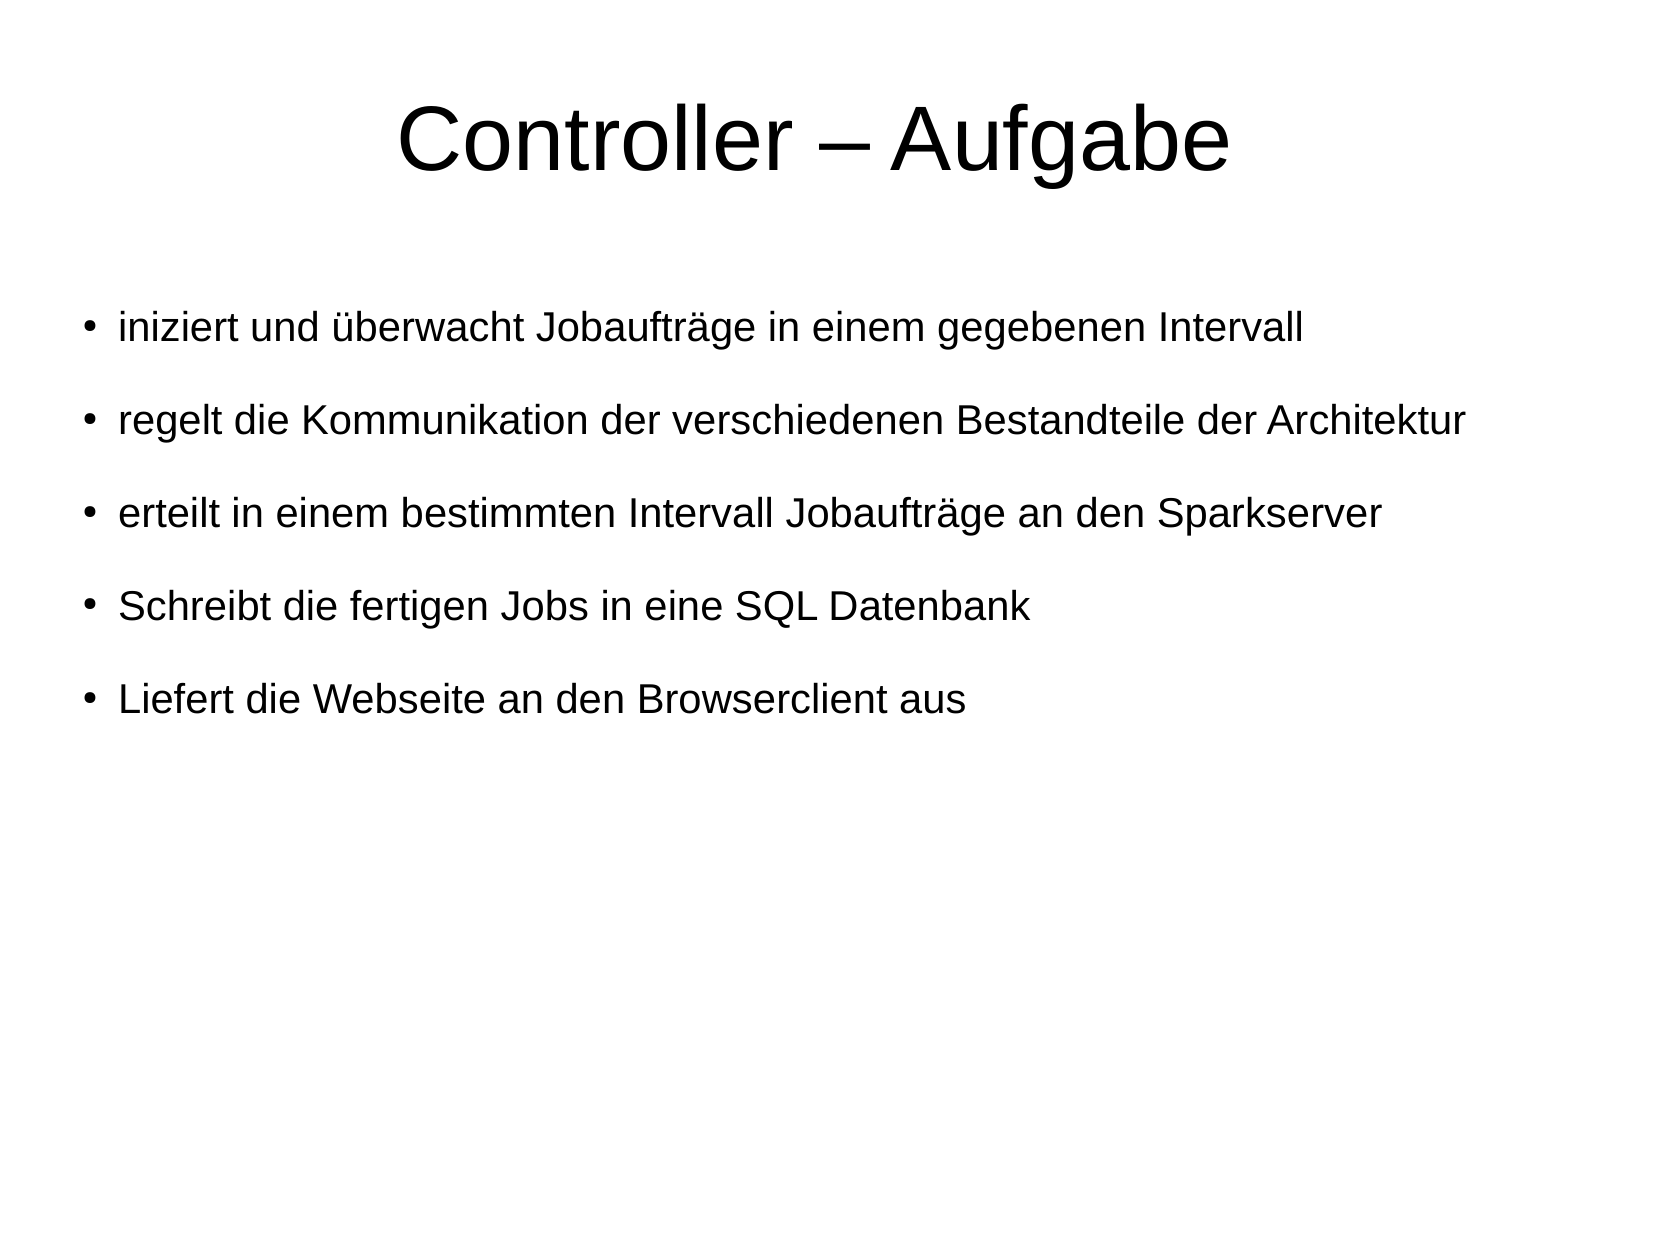

# Controller – Aufgabe
iniziert und überwacht Jobaufträge in einem gegebenen Intervall
regelt die Kommunikation der verschiedenen Bestandteile der Architektur
erteilt in einem bestimmten Intervall Jobaufträge an den Sparkserver
Schreibt die fertigen Jobs in eine SQL Datenbank
Liefert die Webseite an den Browserclient aus